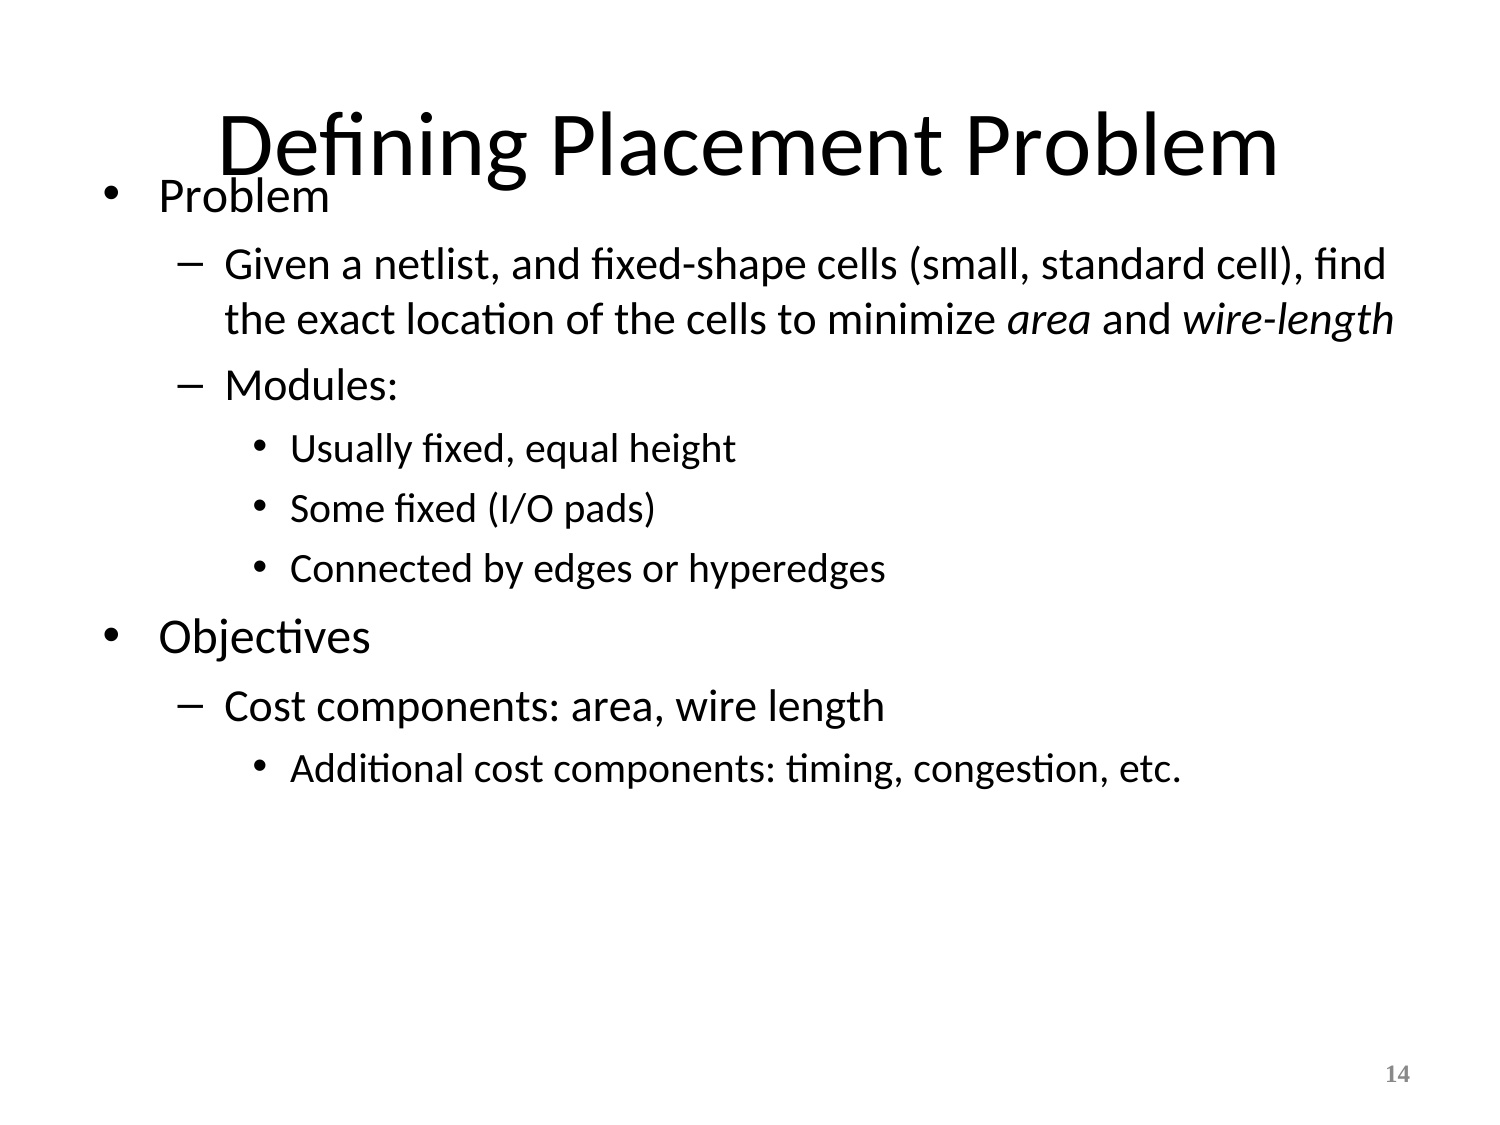

# Defining Placement Problem
Problem
Given a netlist, and fixed-shape cells (small, standard cell), find the exact location of the cells to minimize area and wire-length
Modules:
Usually fixed, equal height
Some fixed (I/O pads)
Connected by edges or hyperedges
Objectives
Cost components: area, wire length
Additional cost components: timing, congestion, etc.